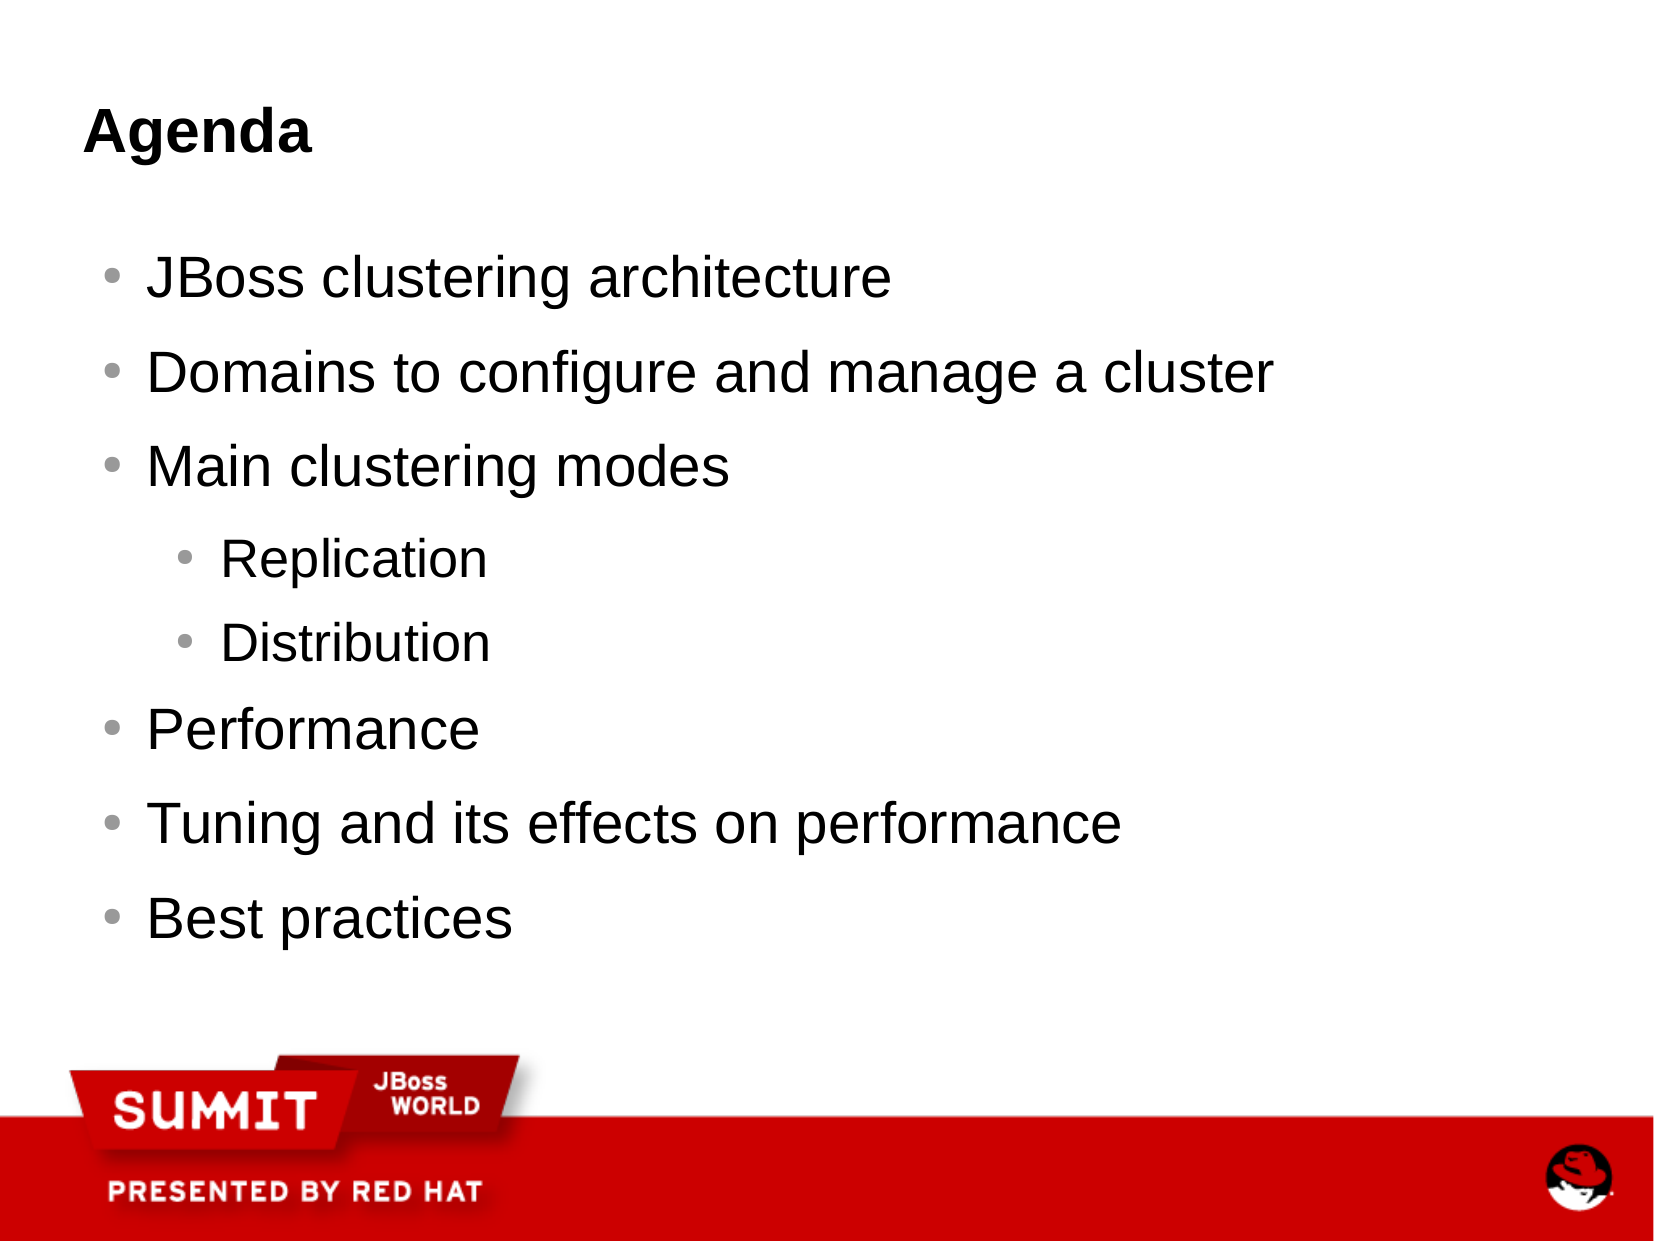

# Agenda
JBoss clustering architecture
Domains to configure and manage a cluster
Main clustering modes
Replication
Distribution
Performance
Tuning and its effects on performance
Best practices